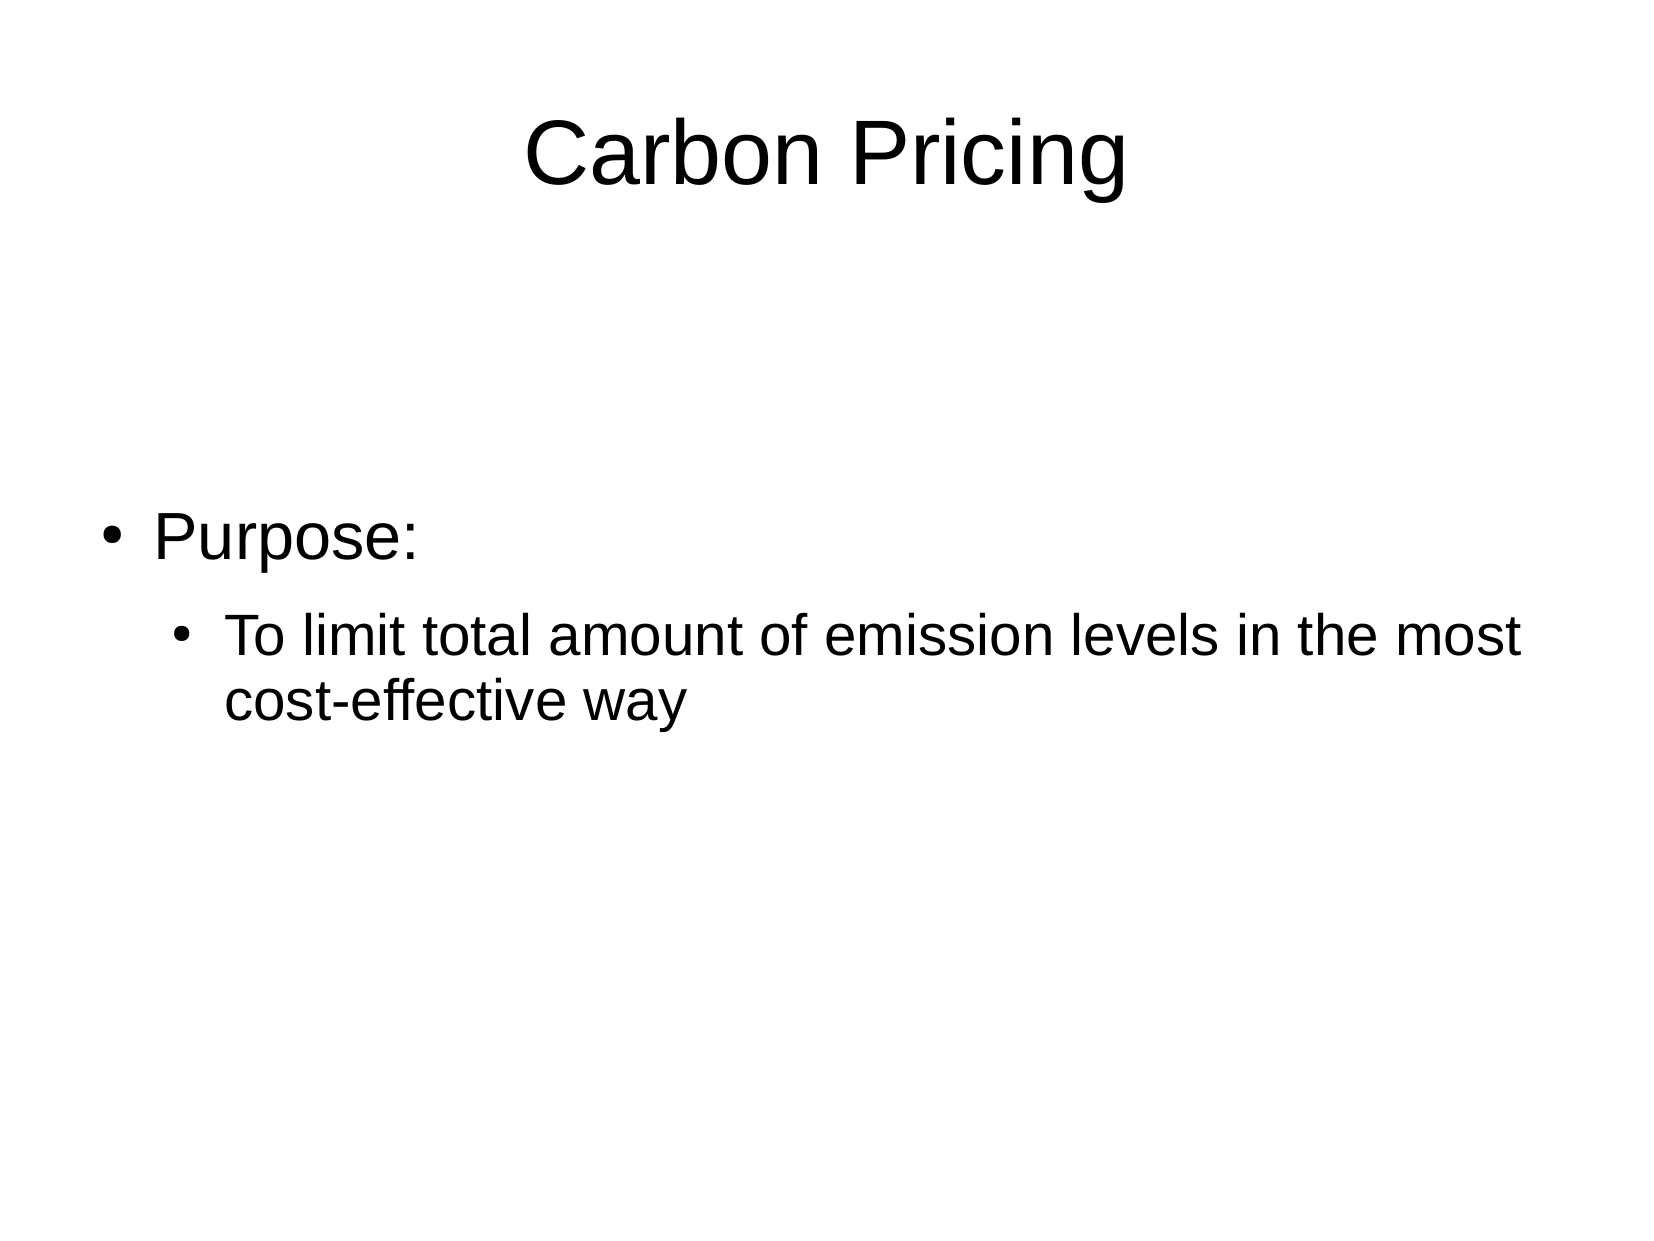

# Carbon Pricing
Purpose:
To limit total amount of emission levels in the most cost-effective way